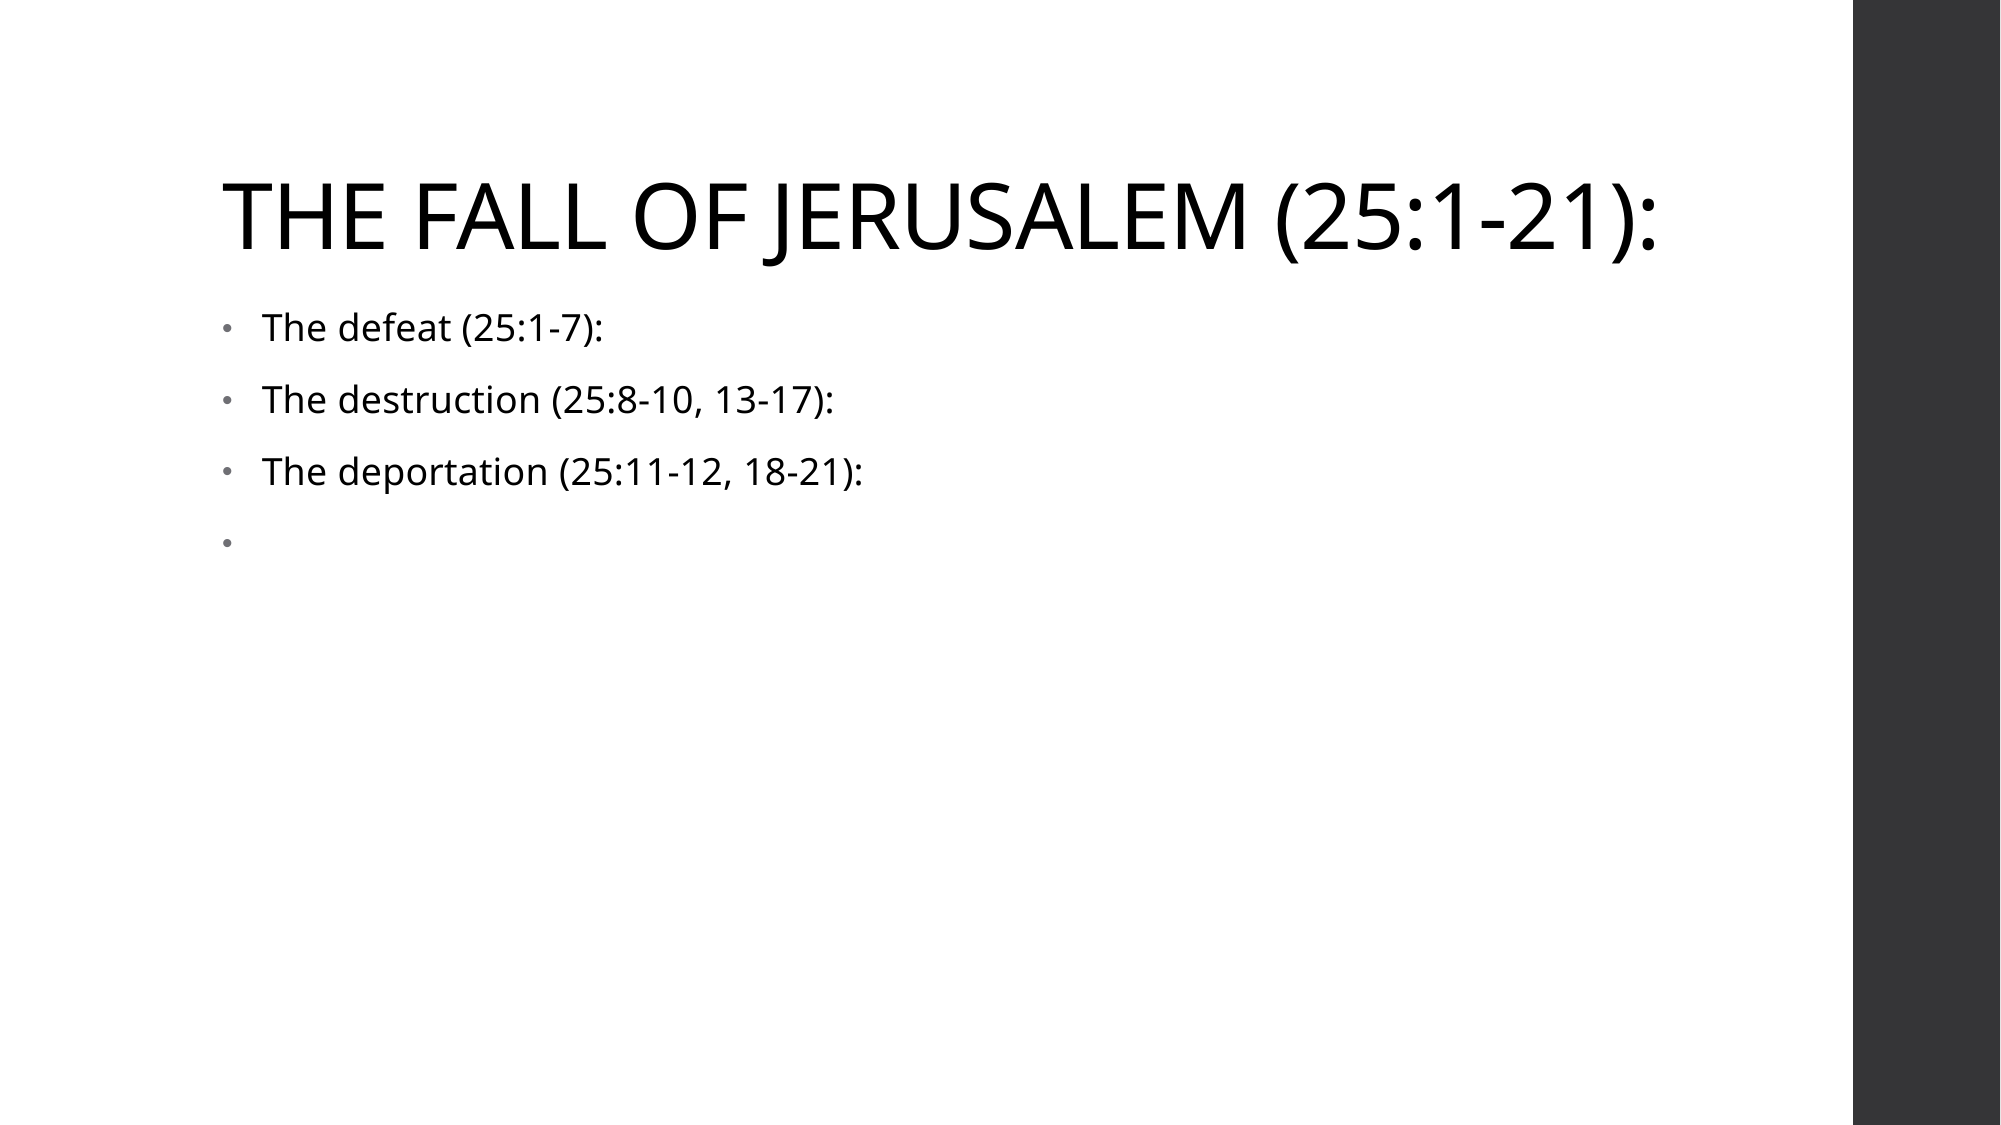

# THE FALL OF JERUSALEM (25:1-21):
 The defeat (25:1-7):
 The destruction (25:8-10, 13-17):
 The deportation (25:11-12, 18-21):